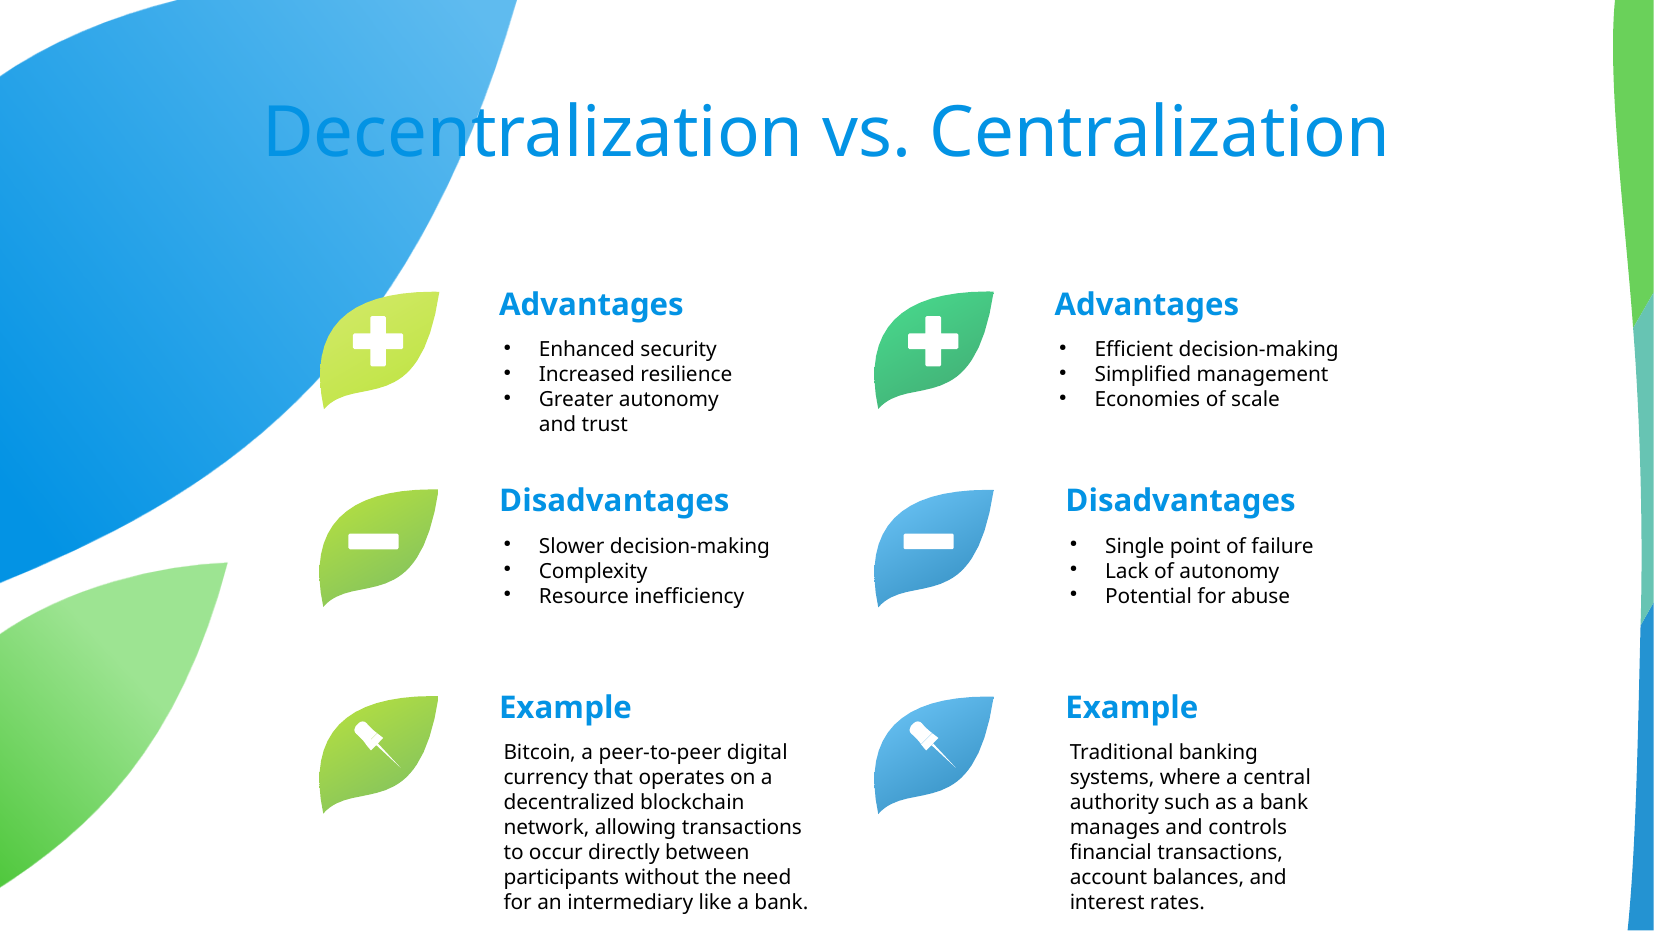

Decentralization vs. Centralization
Advantages
Advantages
Enhanced security
Increased resilience
Greater autonomy and trust
Efficient decision-making
Simplified management
Economies of scale
Disadvantages
Disadvantages
Slower decision-making
Complexity
Resource inefficiency
Single point of failure
Lack of autonomy
Potential for abuse
Example
Example
Bitcoin, a peer-to-peer digital currency that operates on a decentralized blockchain network, allowing transactions to occur directly between participants without the need for an intermediary like a bank.
Traditional banking systems, where a central authority such as a bank manages and controls financial transactions, account balances, and interest rates.